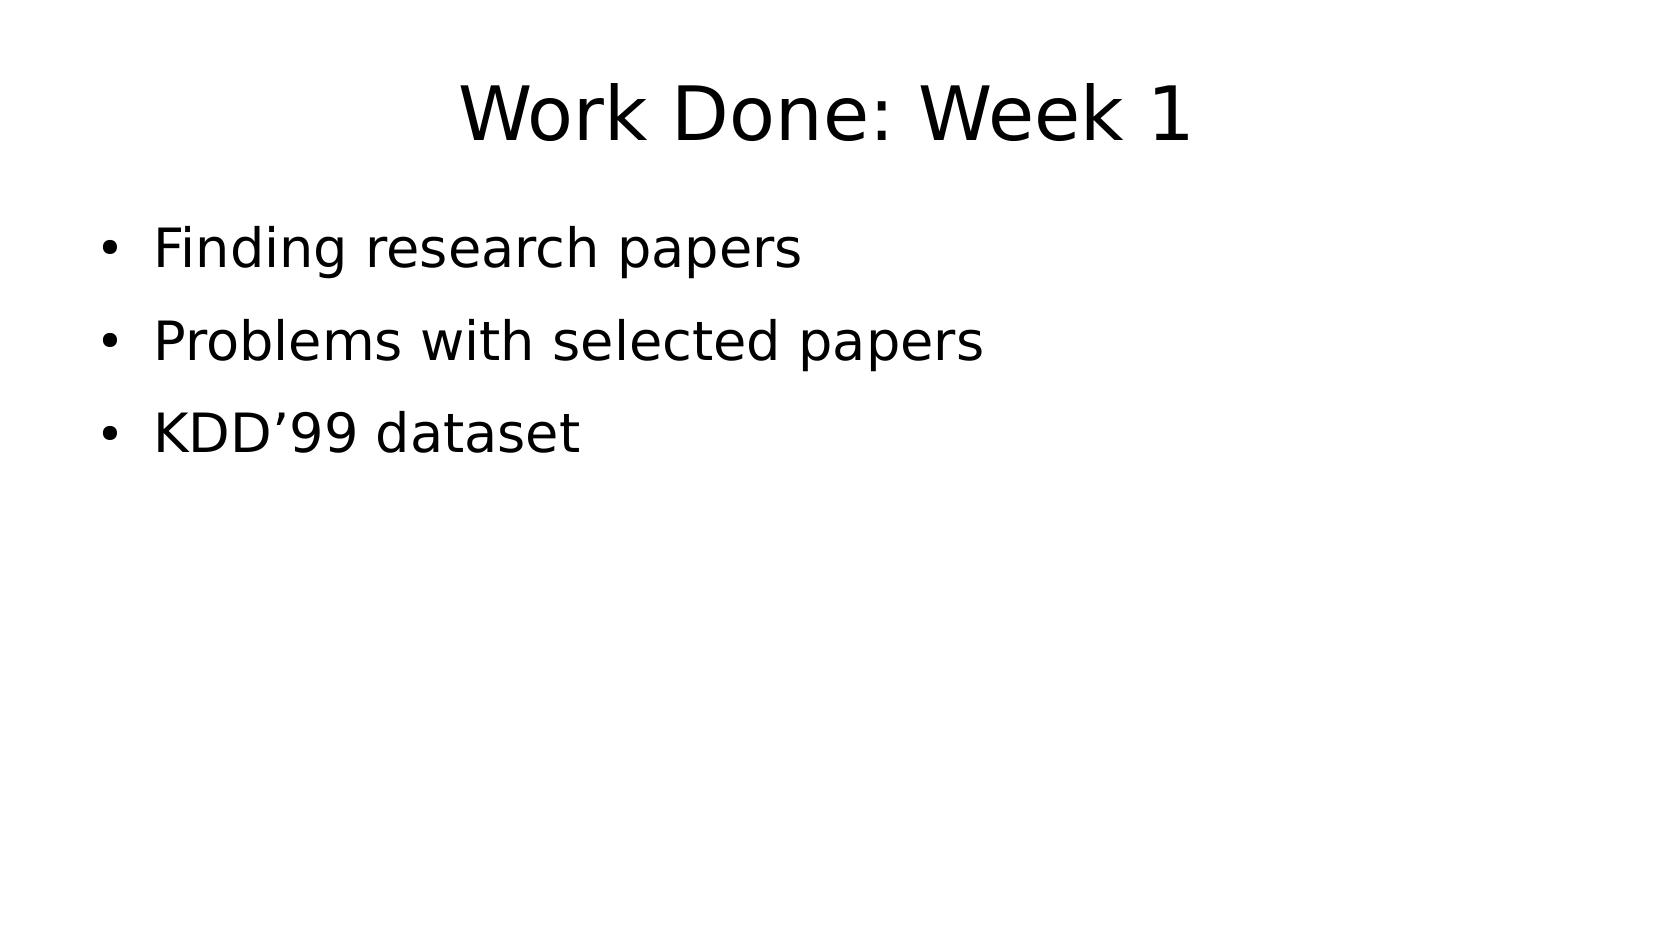

# Work Done: Week 1
Finding research papers
Problems with selected papers
KDD’99 dataset